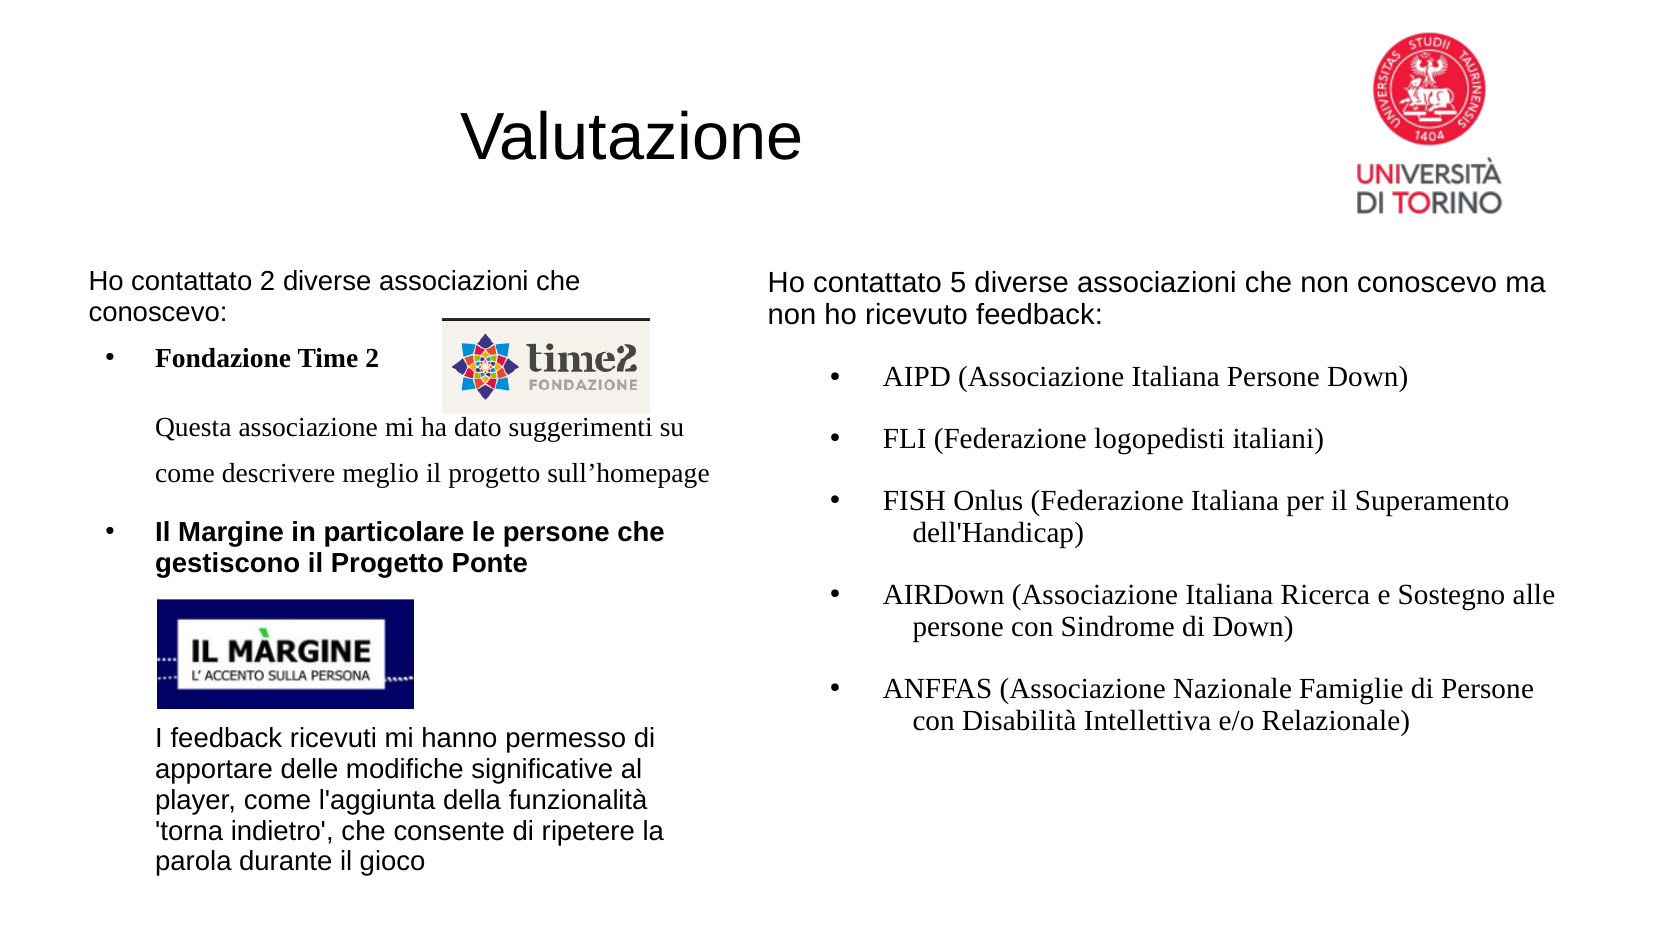

# Valutazione
Ho contattato 2 diverse associazioni che conoscevo:
Fondazione Time 2
Questa associazione mi ha dato suggerimenti su come descrivere meglio il progetto sull’homepage
Il Margine in particolare le persone che gestiscono il Progetto Ponte
I feedback ricevuti mi hanno permesso di apportare delle modifiche significative al player, come l'aggiunta della funzionalità  'torna indietro', che consente di ripetere la parola durante il gioco
Ho contattato 5 diverse associazioni che non conoscevo ma non ho ricevuto feedback:
AIPD (Associazione Italiana Persone Down)
FLI (Federazione logopedisti italiani)
FISH Onlus (Federazione Italiana per il Superamento dell'Handicap)
AIRDown (Associazione Italiana Ricerca e Sostegno alle persone con Sindrome di Down)
ANFFAS (Associazione Nazionale Famiglie di Persone con Disabilità Intellettiva e/o Relazionale)